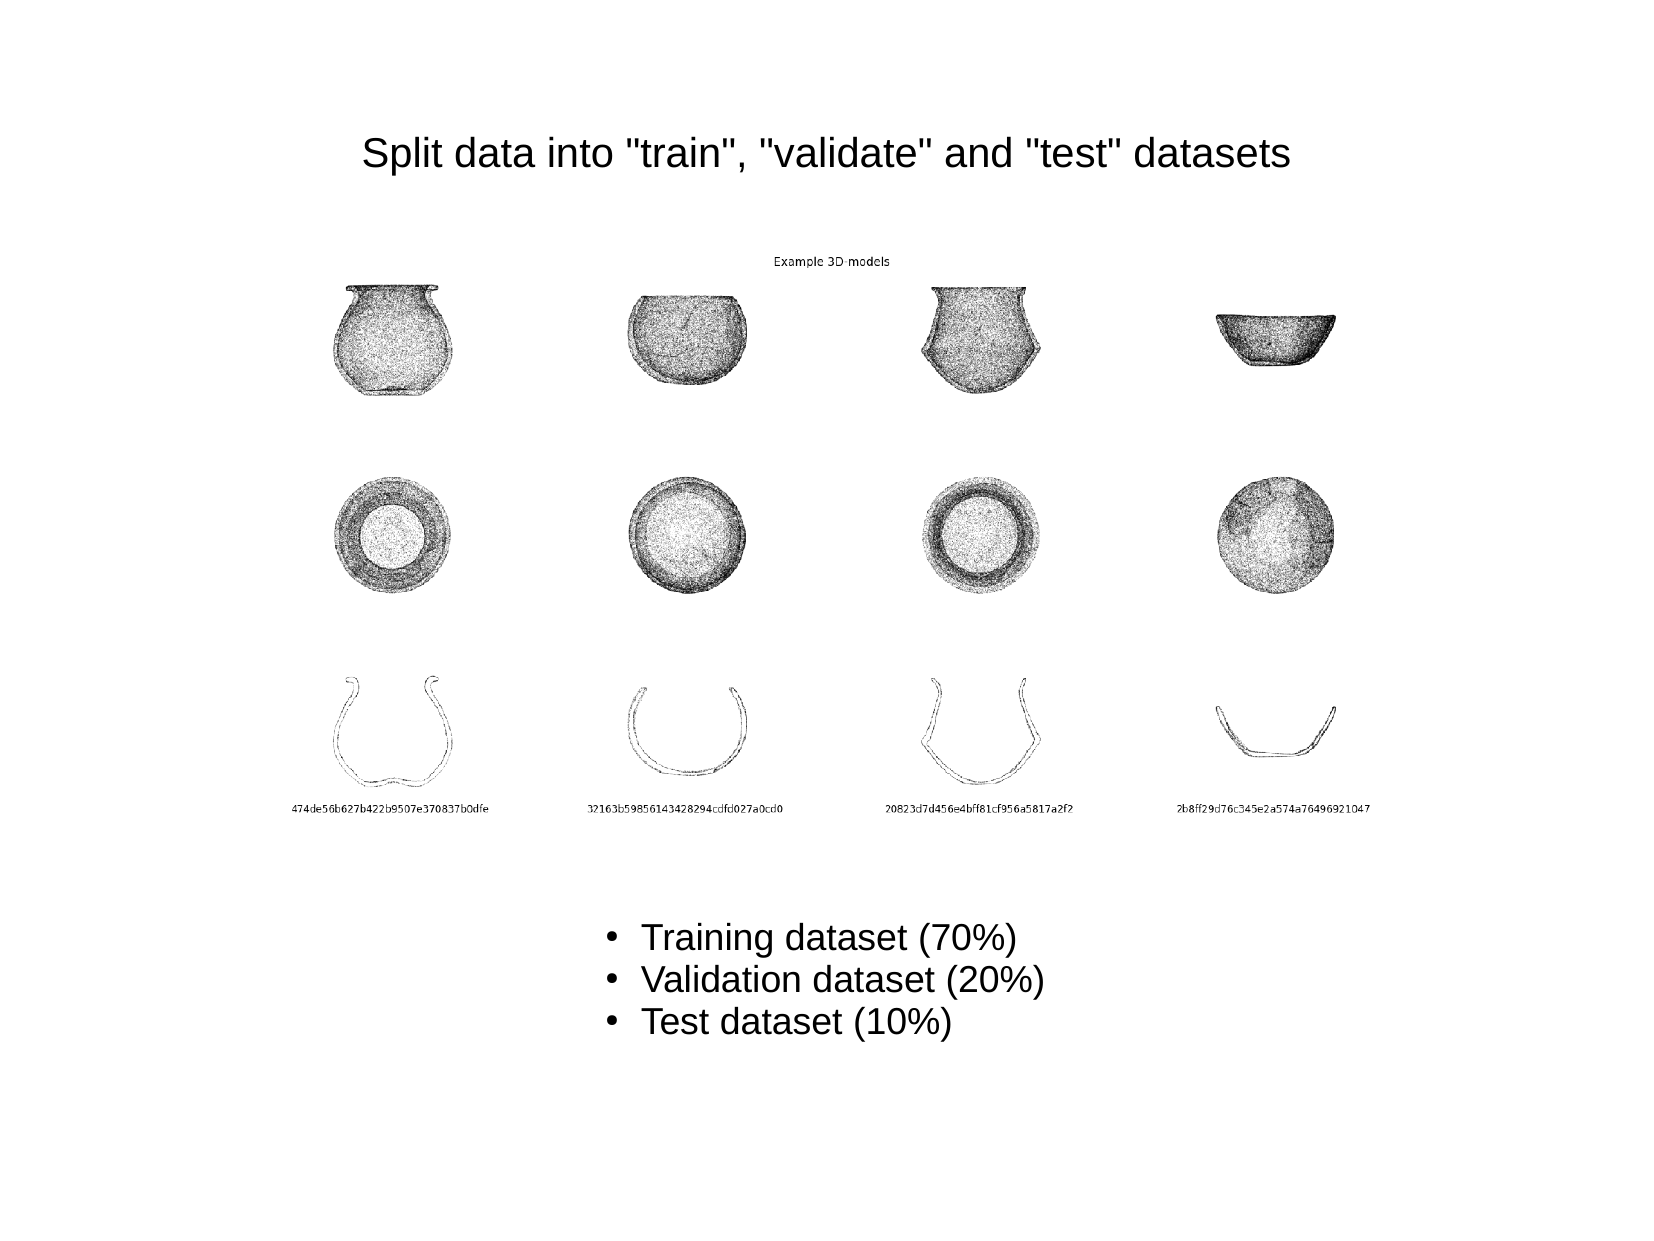

# Split data into "train", "validate" and "test" datasets
Training dataset (70%)
Validation dataset (20%)
Test dataset (10%)